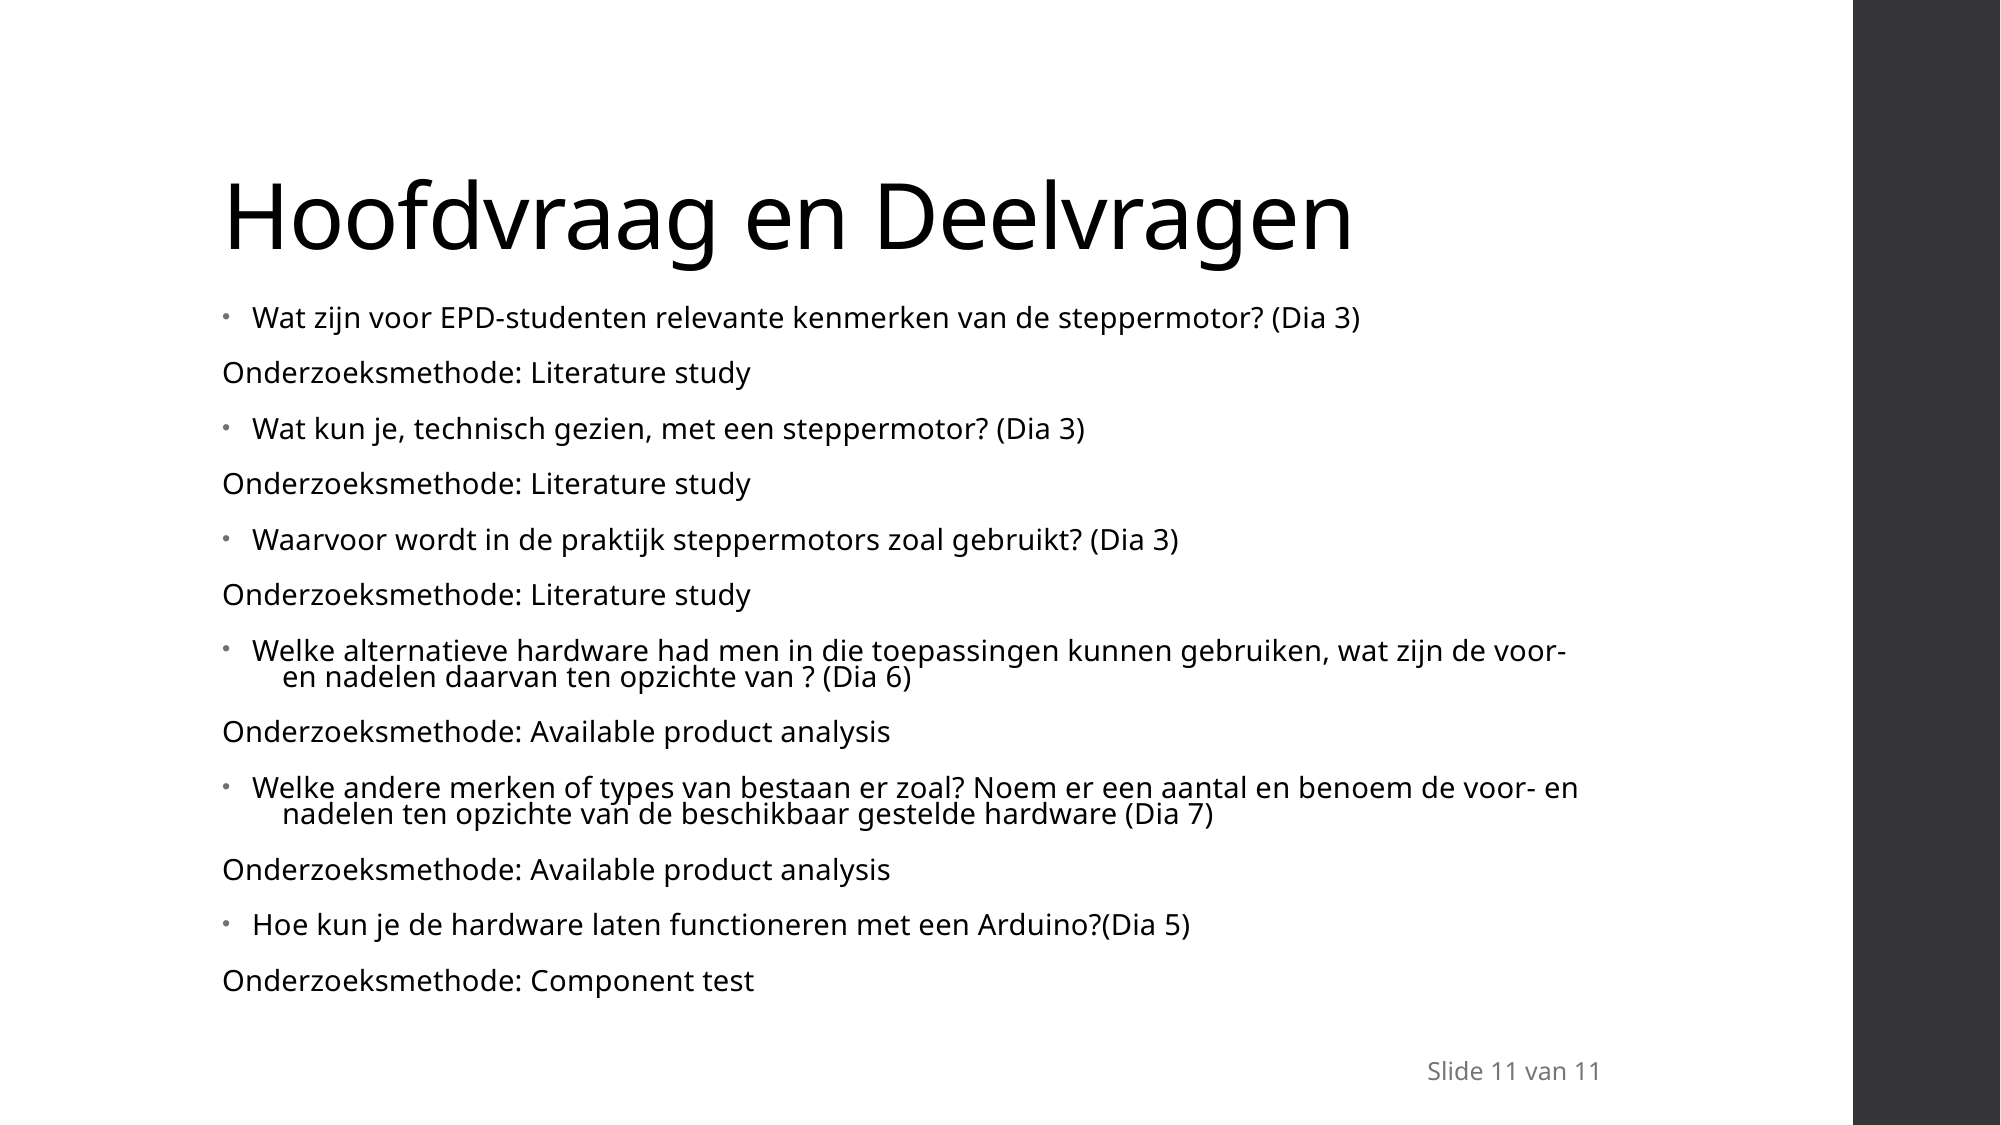

# Hoofdvraag en Deelvragen
Wat zijn voor EPD-studenten relevante kenmerken van de steppermotor? (Dia 3)
Onderzoeksmethode: Literature study
Wat kun je, technisch gezien, met een steppermotor? (Dia 3)
Onderzoeksmethode: Literature study
Waarvoor wordt in de praktijk steppermotors zoal gebruikt? (Dia 3)
Onderzoeksmethode: Literature study
Welke alternatieve hardware had men in die toepassingen kunnen gebruiken, wat zijn de voor- en nadelen daarvan ten opzichte van ? (Dia 6)
Onderzoeksmethode: Available product analysis
Welke andere merken of types van bestaan er zoal? Noem er een aantal en benoem de voor- en nadelen ten opzichte van de beschikbaar gestelde hardware (Dia 7)
Onderzoeksmethode: Available product analysis
Hoe kun je de hardware laten functioneren met een Arduino?(Dia 5)
Onderzoeksmethode: Component test
Slide van 11